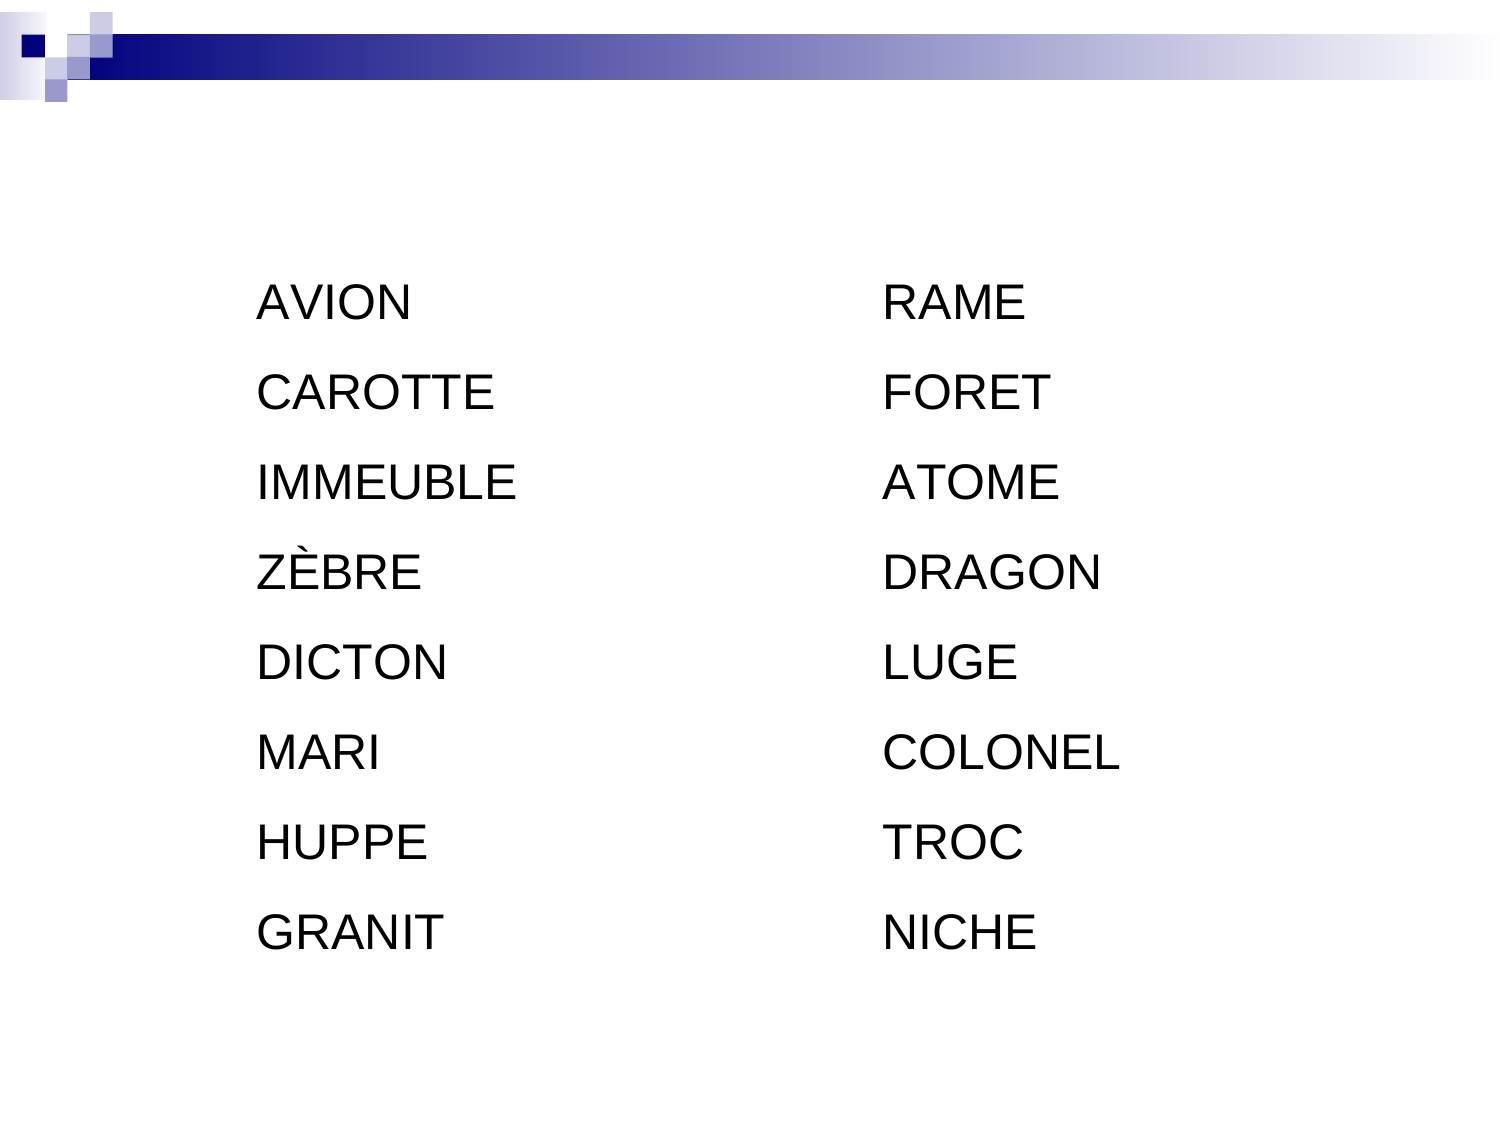

AVION
CAROTTE
IMMEUBLE
ZÈBRE
DICTON
MARI
HUPPE
GRANIT
RAME
FORET
ATOME
DRAGON
LUGE
COLONEL
TROC
NICHE